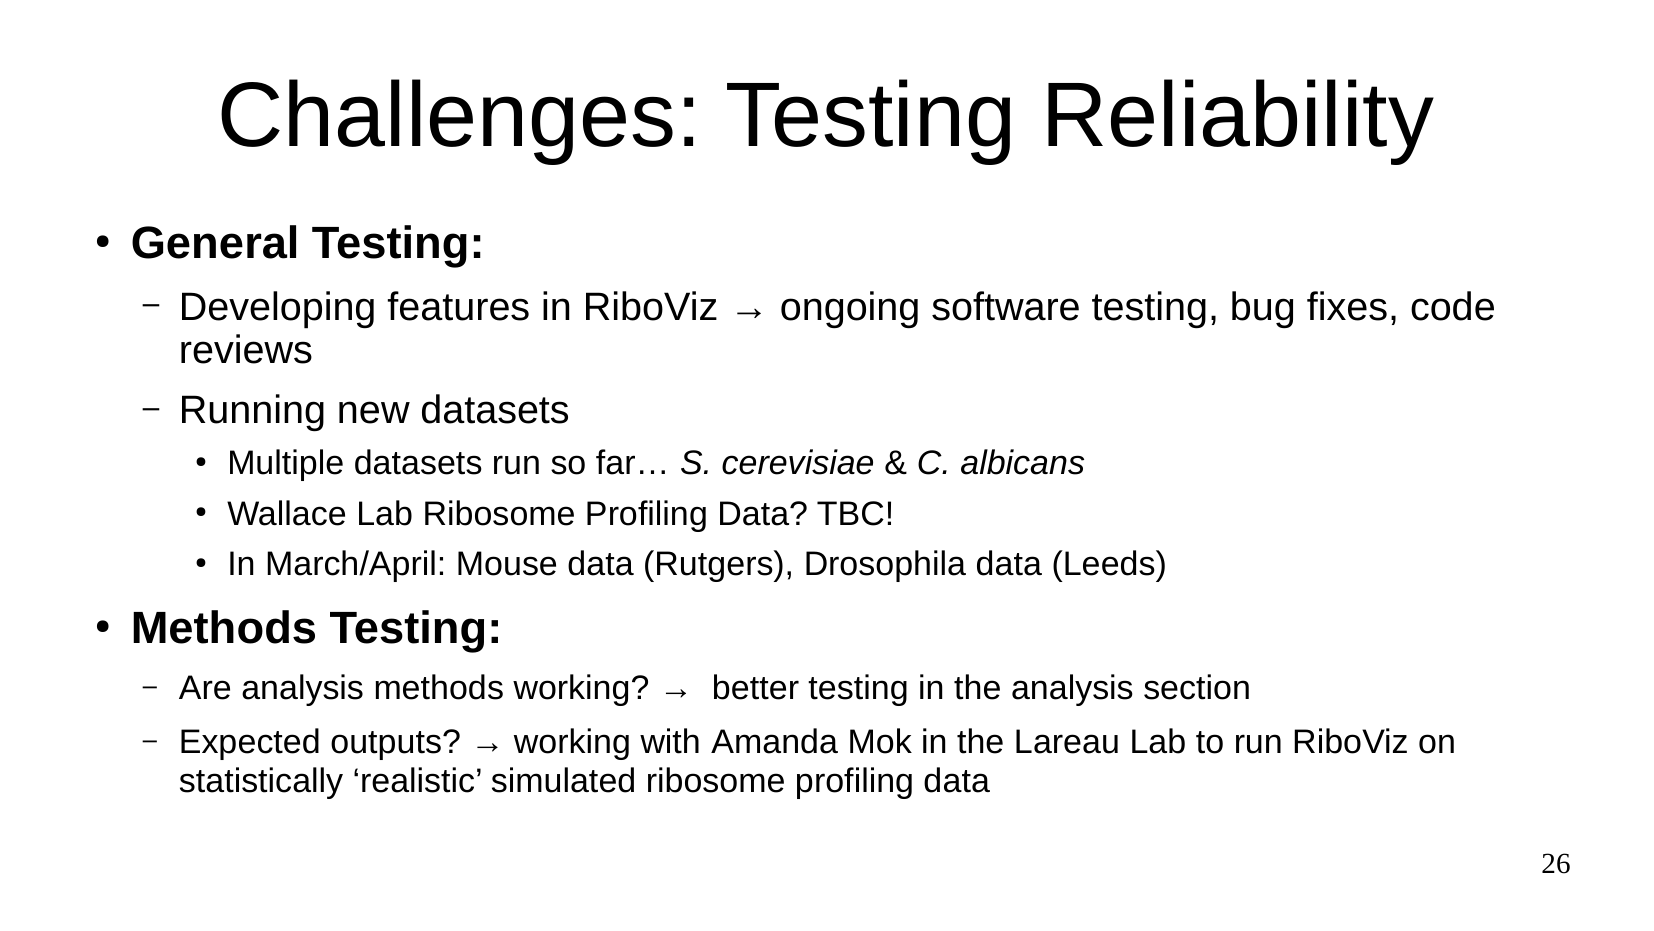

# Challenges: Testing Reliability
General Testing:
Developing features in RiboViz → ongoing software testing, bug fixes, code reviews
Running new datasets
Multiple datasets run so far… S. cerevisiae & C. albicans
Wallace Lab Ribosome Profiling Data? TBC!
In March/April: Mouse data (Rutgers), Drosophila data (Leeds)
Methods Testing:
Are analysis methods working? → better testing in the analysis section
Expected outputs? → working with Amanda Mok in the Lareau Lab to run RiboViz on statistically ‘realistic’ simulated ribosome profiling data
26